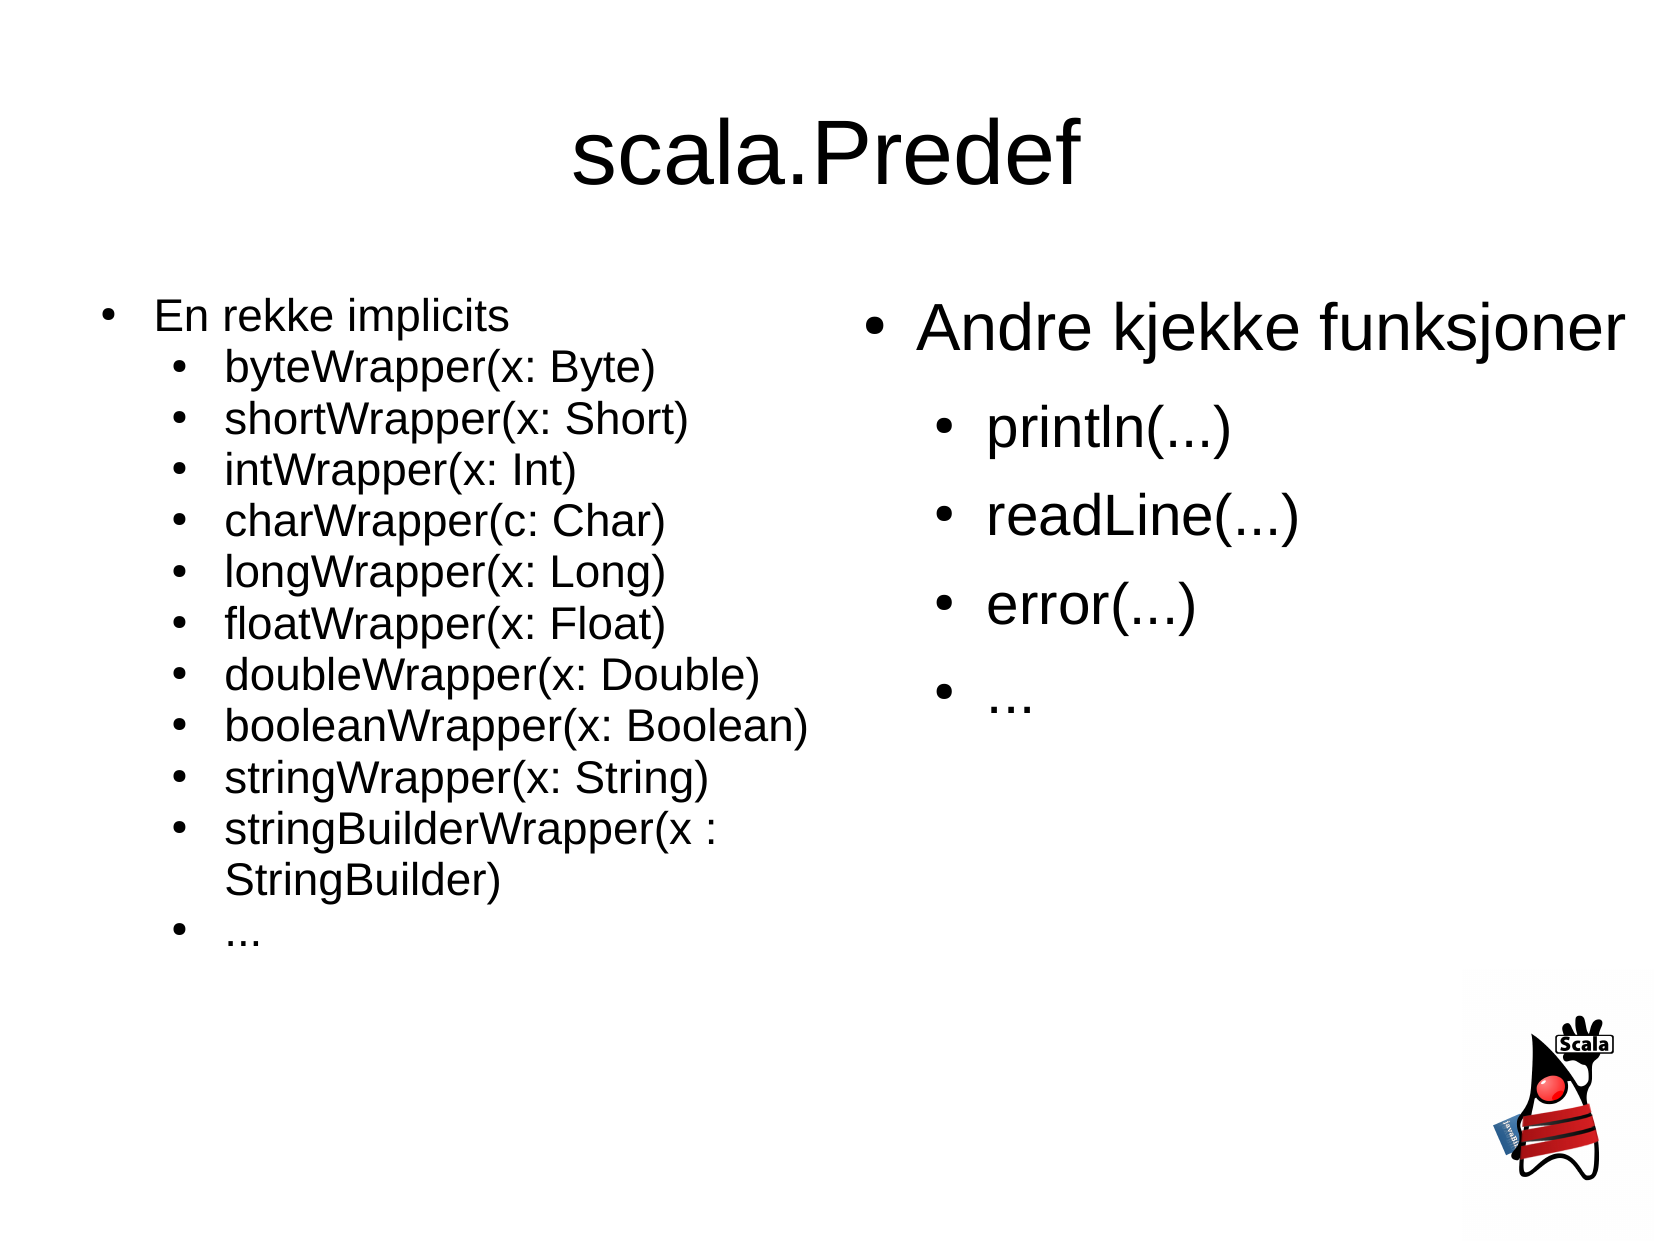

# scala.Predef
En rekke implicits
byteWrapper(x: Byte)
shortWrapper(x: Short)
intWrapper(x: Int)
charWrapper(c: Char)
longWrapper(x: Long)
floatWrapper(x: Float)
doubleWrapper(x: Double)
booleanWrapper(x: Boolean)
stringWrapper(x: String)
stringBuilderWrapper(x : StringBuilder)
...
Andre kjekke funksjoner
println(...)
readLine(...)
error(...)
...